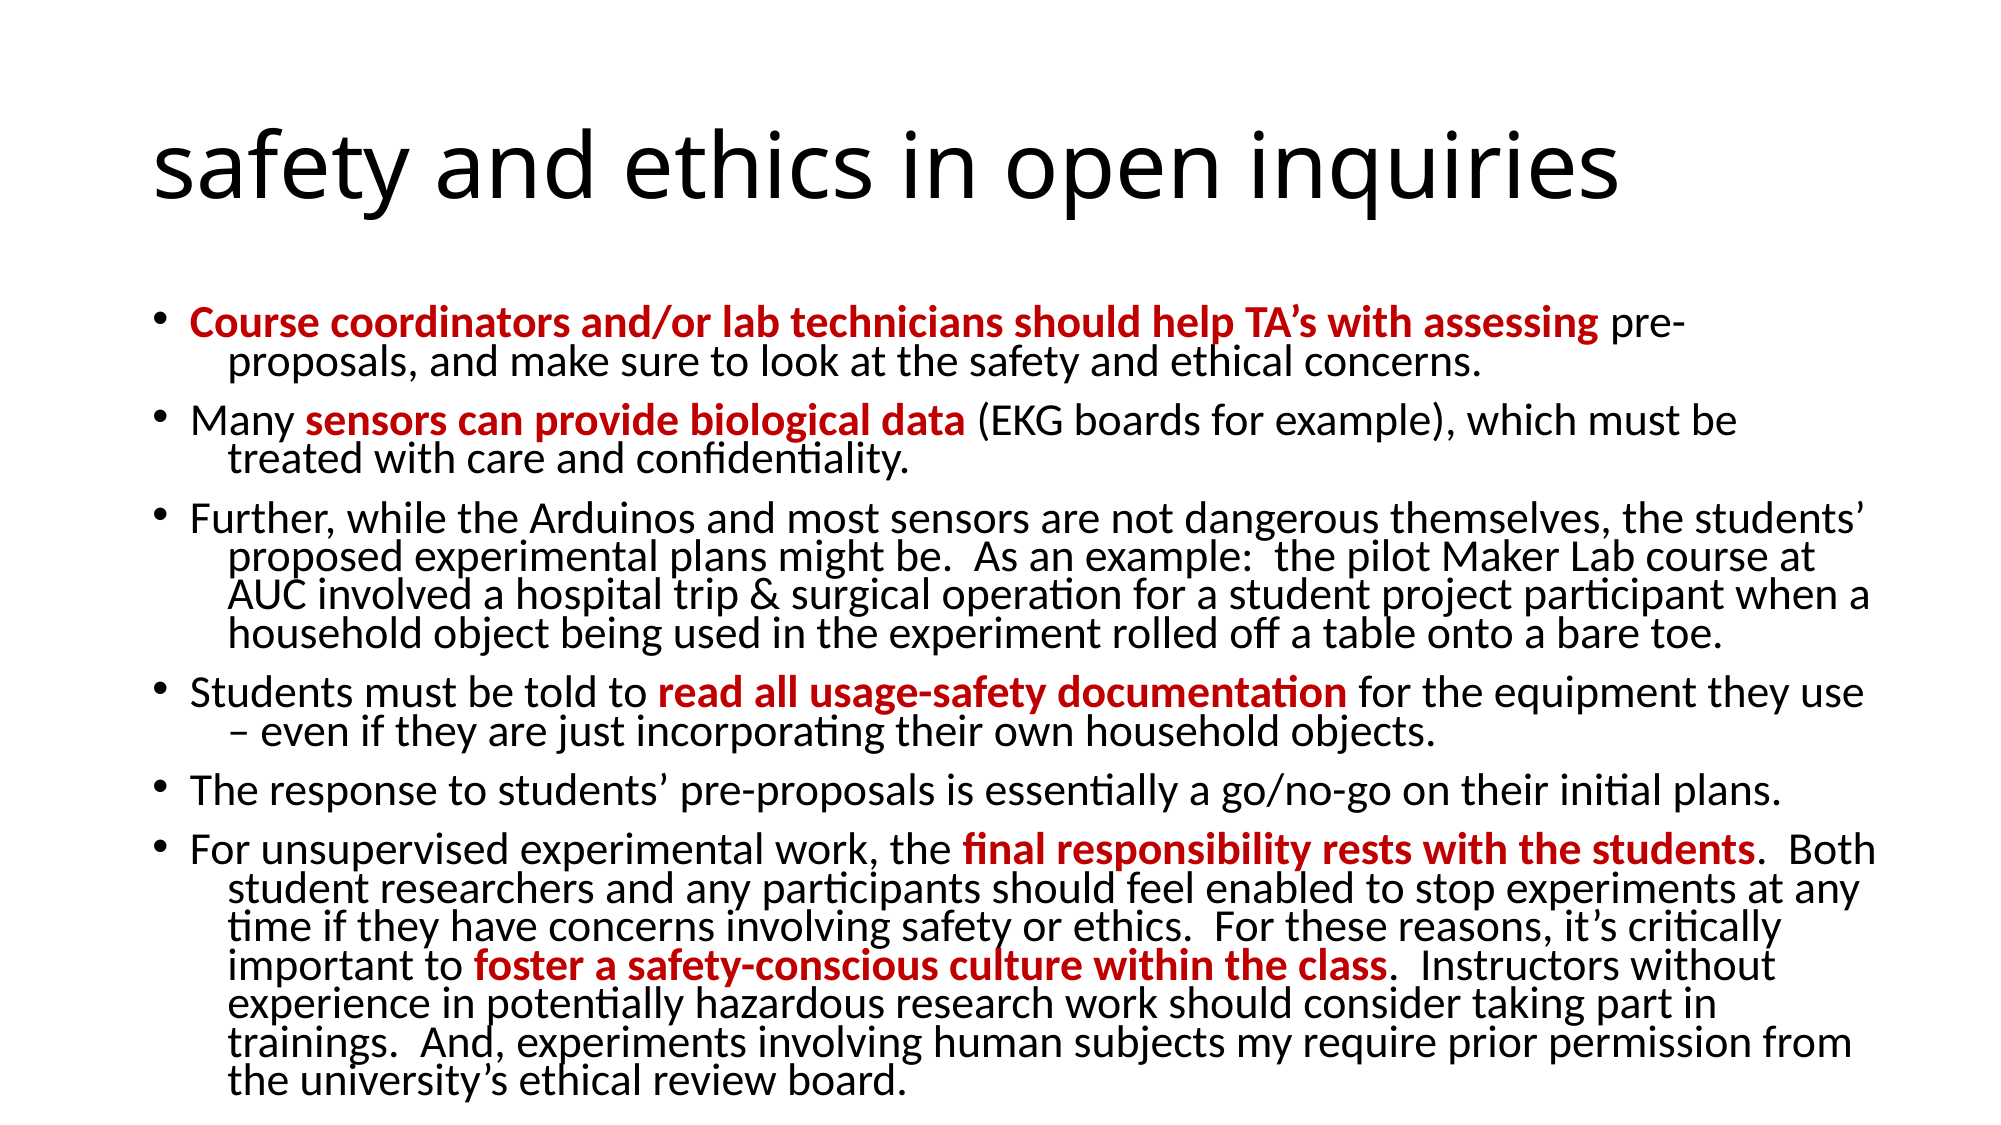

# safety and ethics in open inquiries
Course coordinators and/or lab technicians should help TA’s with assessing pre-proposals, and make sure to look at the safety and ethical concerns.
Many sensors can provide biological data (EKG boards for example), which must be treated with care and confidentiality.
Further, while the Arduinos and most sensors are not dangerous themselves, the students’ proposed experimental plans might be. As an example: the pilot Maker Lab course at AUC involved a hospital trip & surgical operation for a student project participant when a household object being used in the experiment rolled off a table onto a bare toe.
Students must be told to read all usage-safety documentation for the equipment they use – even if they are just incorporating their own household objects.
The response to students’ pre-proposals is essentially a go/no-go on their initial plans.
For unsupervised experimental work, the final responsibility rests with the students. Both student researchers and any participants should feel enabled to stop experiments at any time if they have concerns involving safety or ethics. For these reasons, it’s critically important to foster a safety-conscious culture within the class. Instructors without experience in potentially hazardous research work should consider taking part in trainings. And, experiments involving human subjects my require prior permission from the university’s ethical review board.